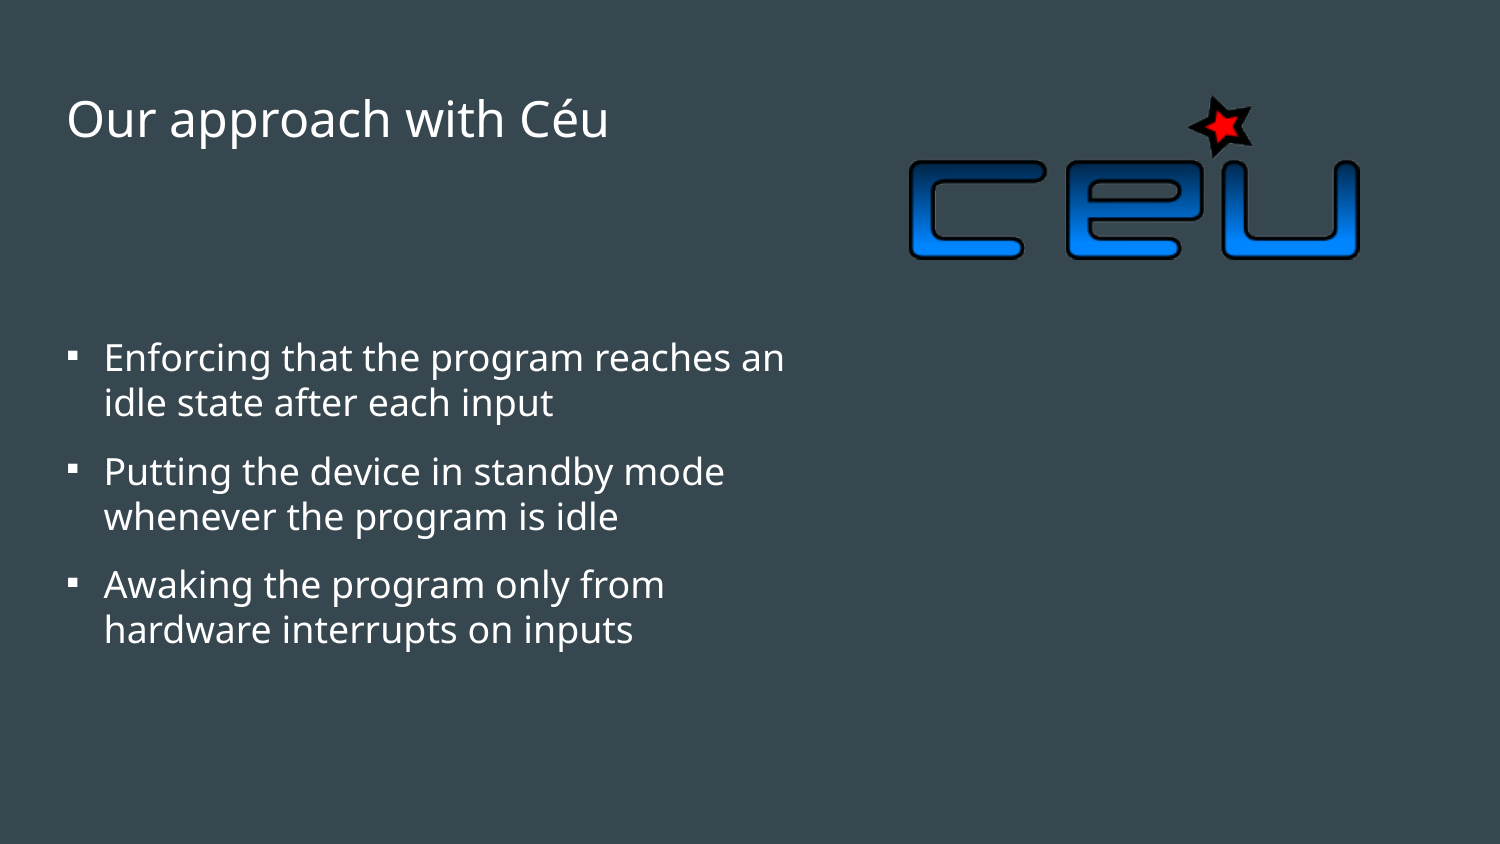

# Our approach with Céu
Enforcing that the program reaches an idle state after each input
Putting the device in standby mode whenever the program is idle
Awaking the program only from hardware interrupts on inputs